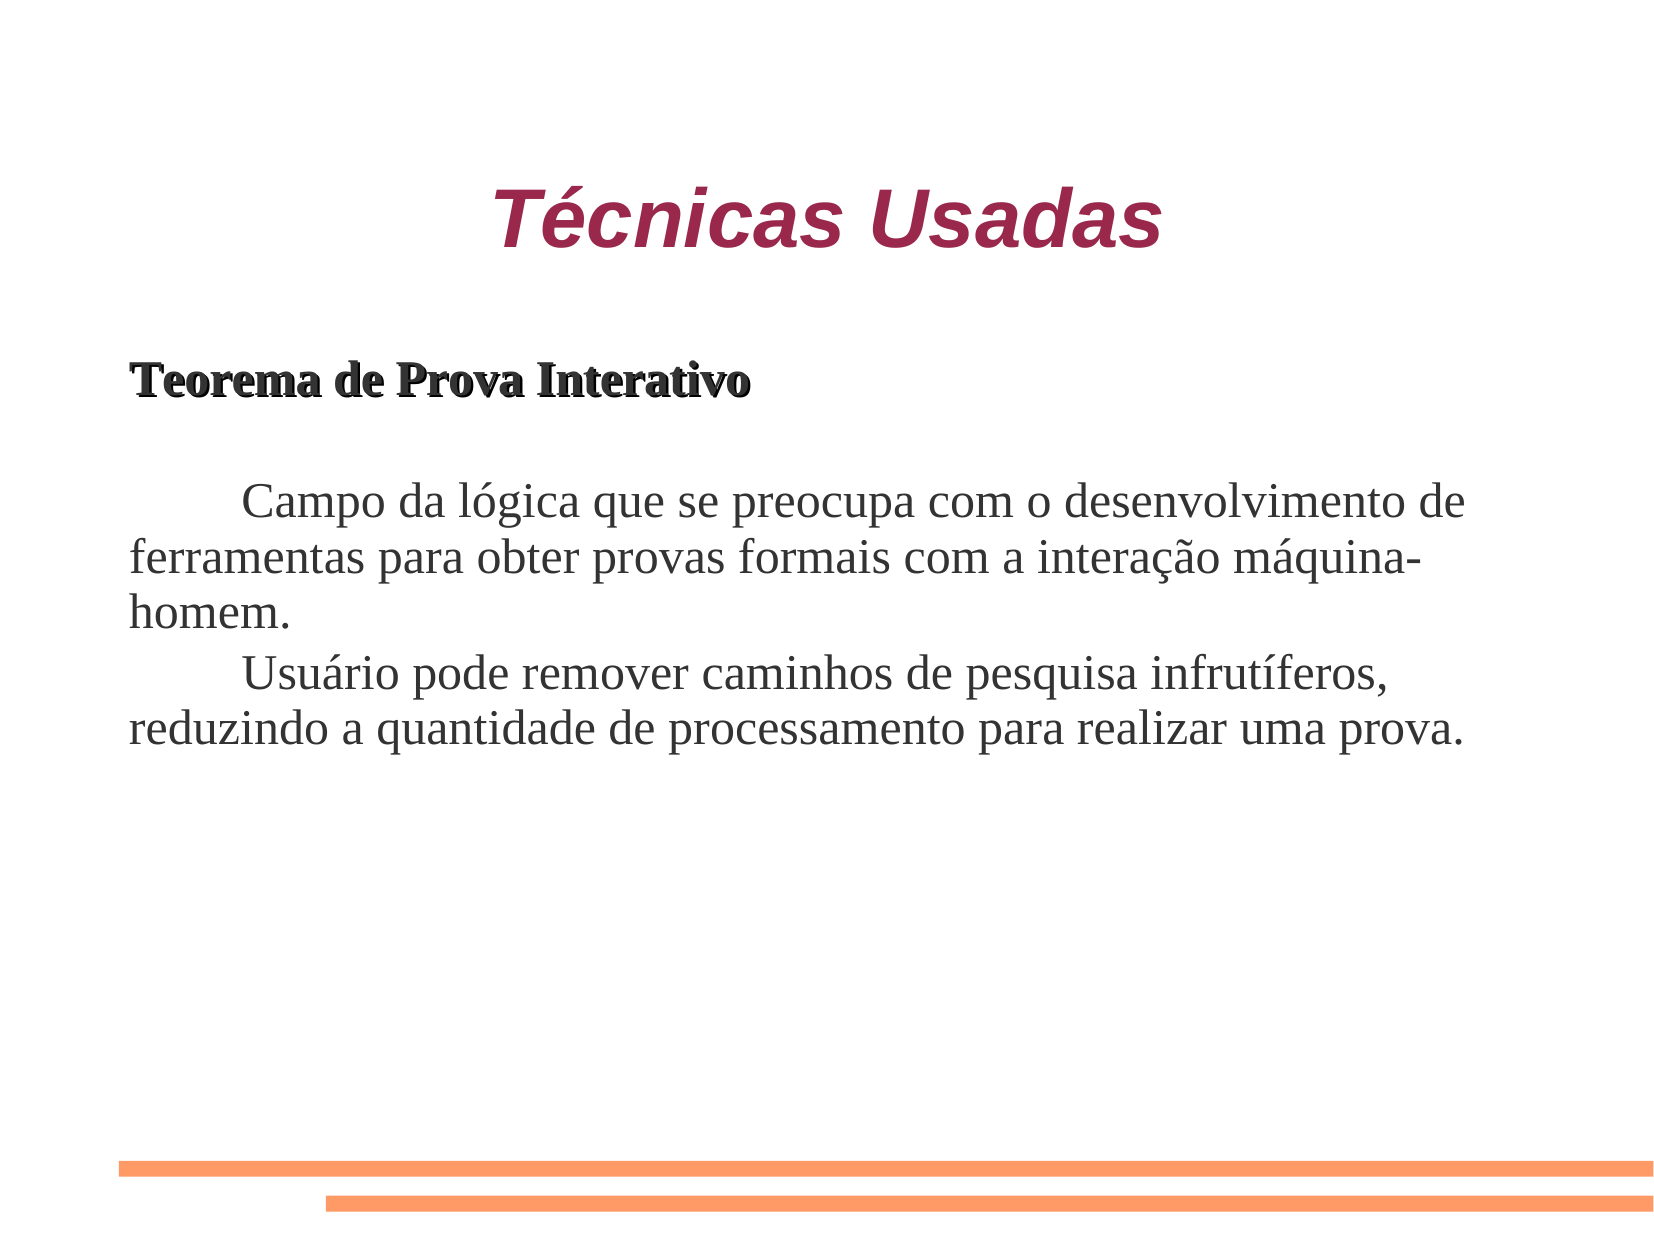

# Técnicas Usadas
Teorema de Prova Interativo
 Campo da lógica que se preocupa com o desenvolvimento de ferramentas para obter provas formais com a interação máquina-homem.
 Usuário pode remover caminhos de pesquisa infrutíferos, reduzindo a quantidade de processamento para realizar uma prova.